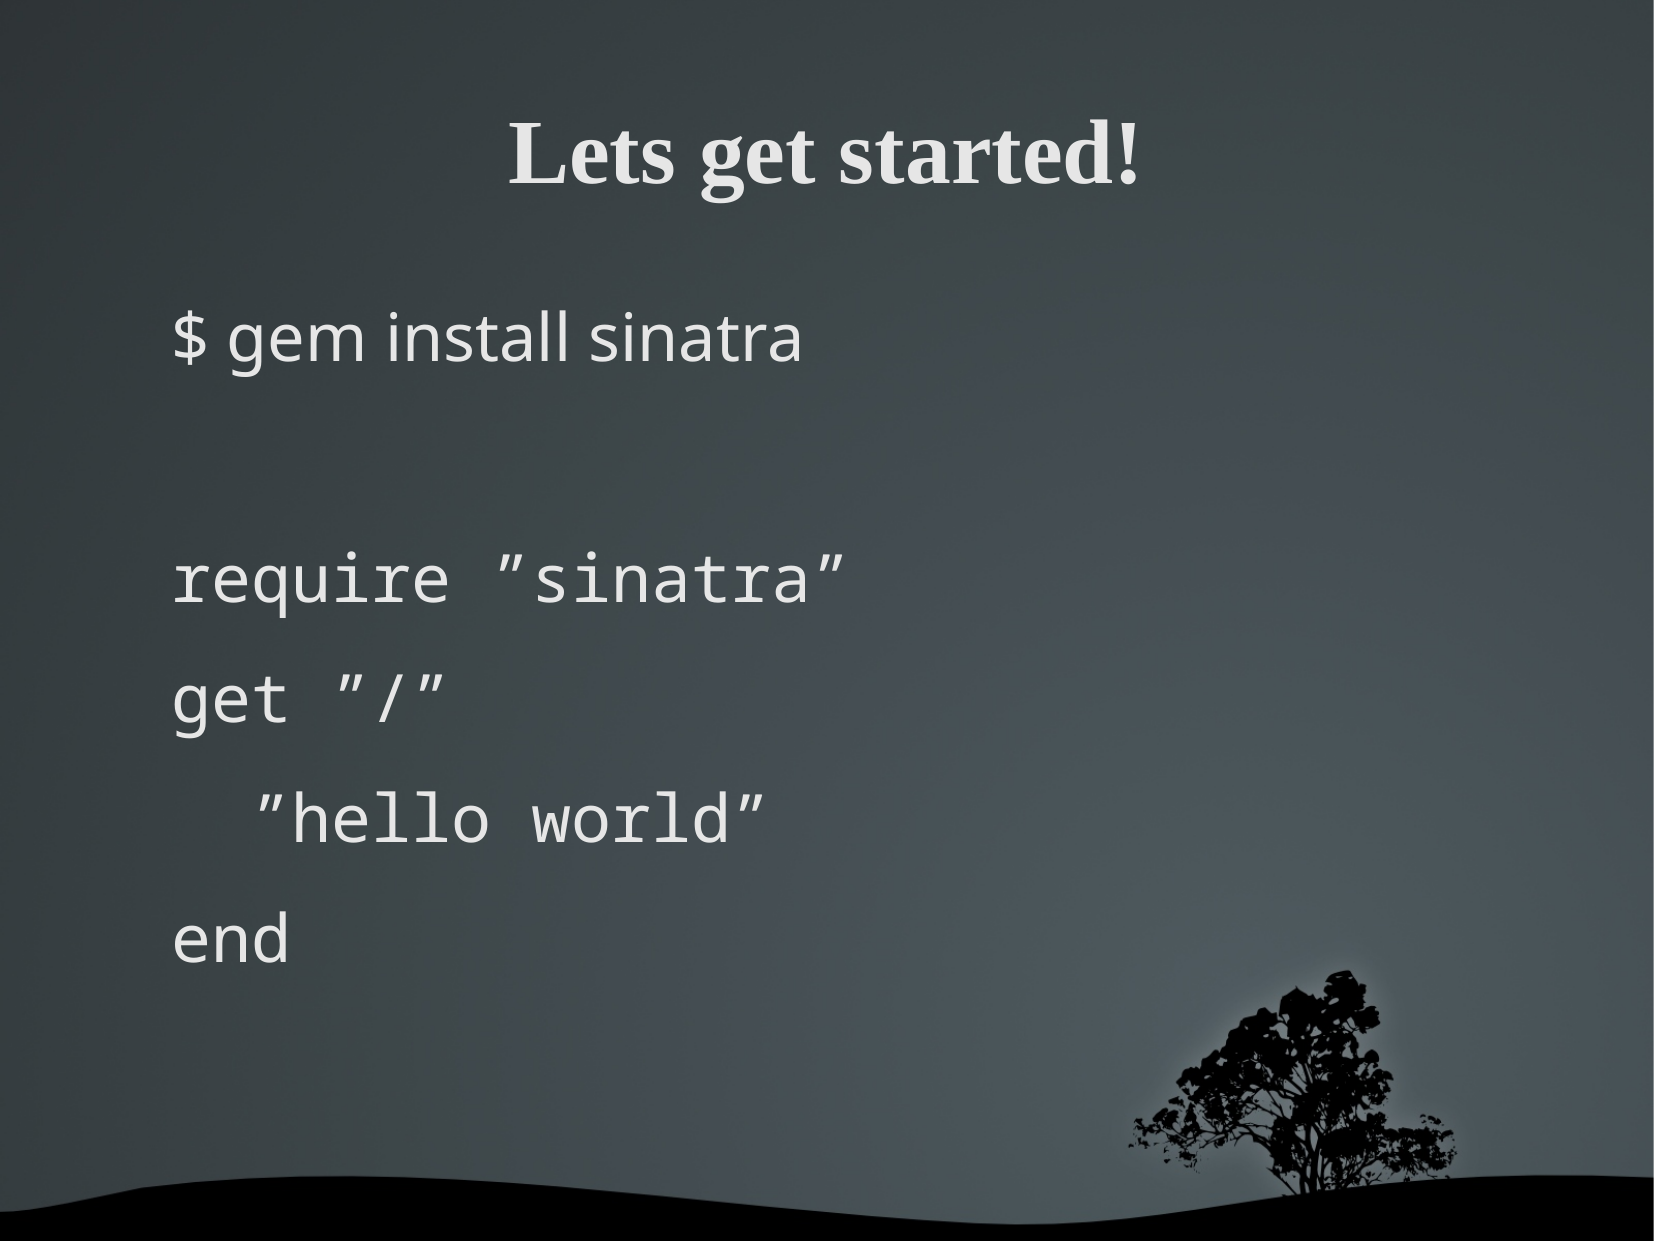

# Lets get started!
$ gem install sinatra
require ”sinatra”
get ”/”
 ”hello world”
end